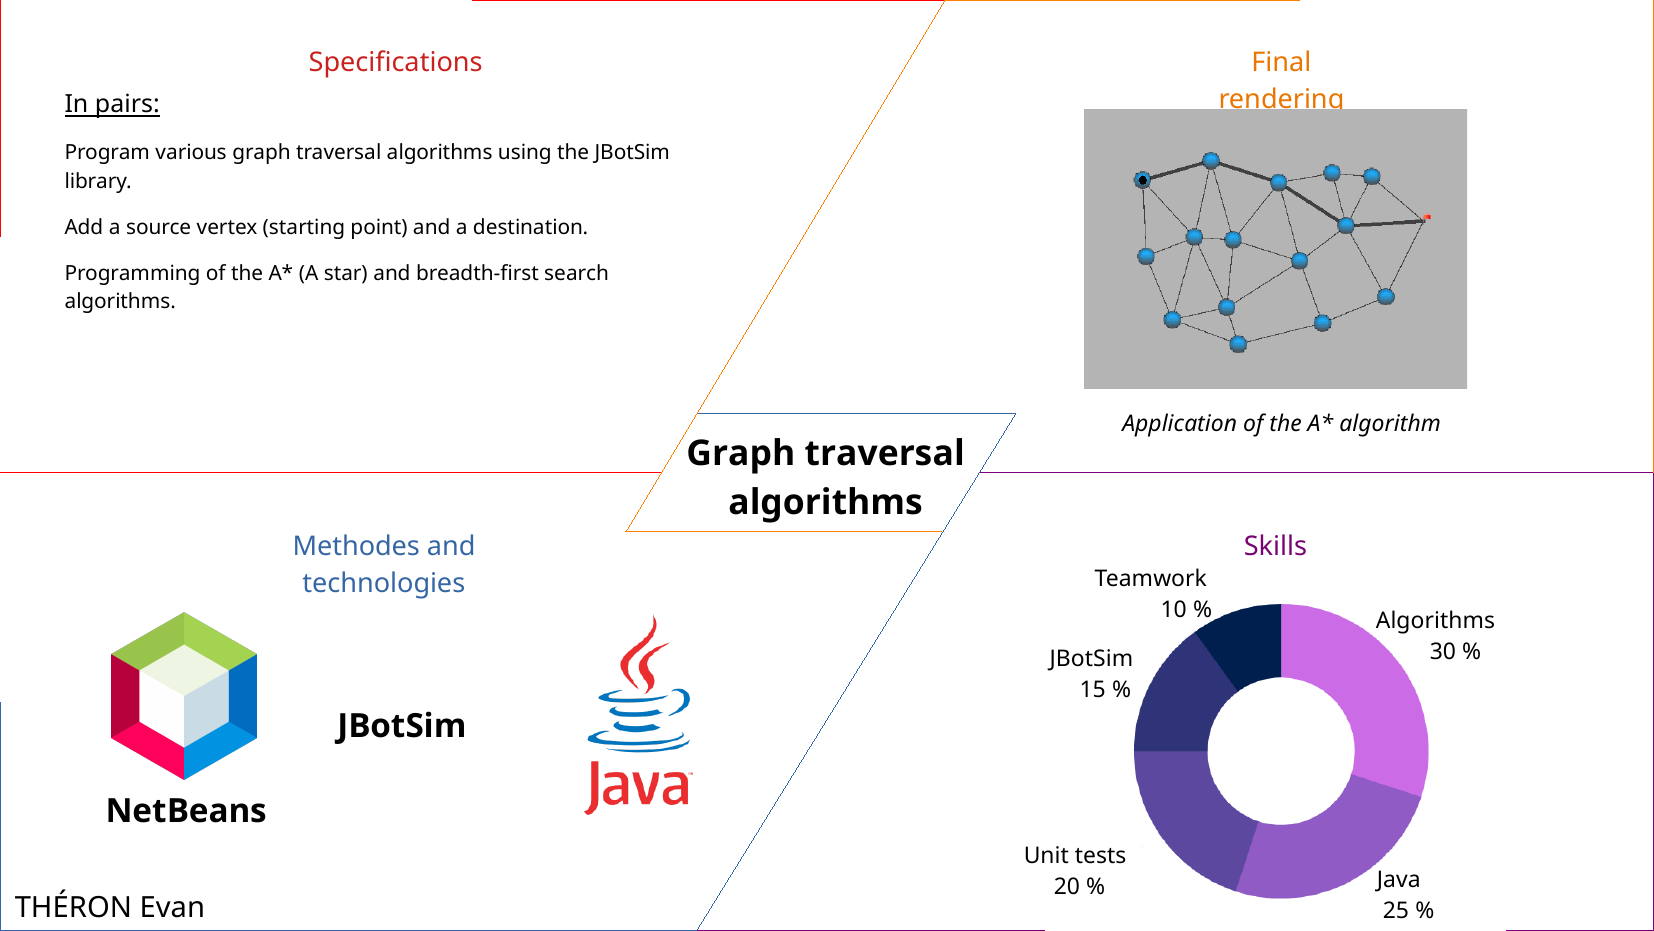

Specifications
Final rendering
In pairs:
Program various graph traversal algorithms using the JBotSim library.
Add a source vertex (starting point) and a destination.
Programming of the A* (A star) and breadth-first search algorithms.
Application of the A* algorithm
Graph traversal algorithms
Methodes and technologies
Skills
 Teamwork
 10 %
Algorithms
 30 %
 JBotSim
 15 %
JBotSim
NetBeans
 Unit tests
 20 %
Java
 25 %
THÉRON Evan